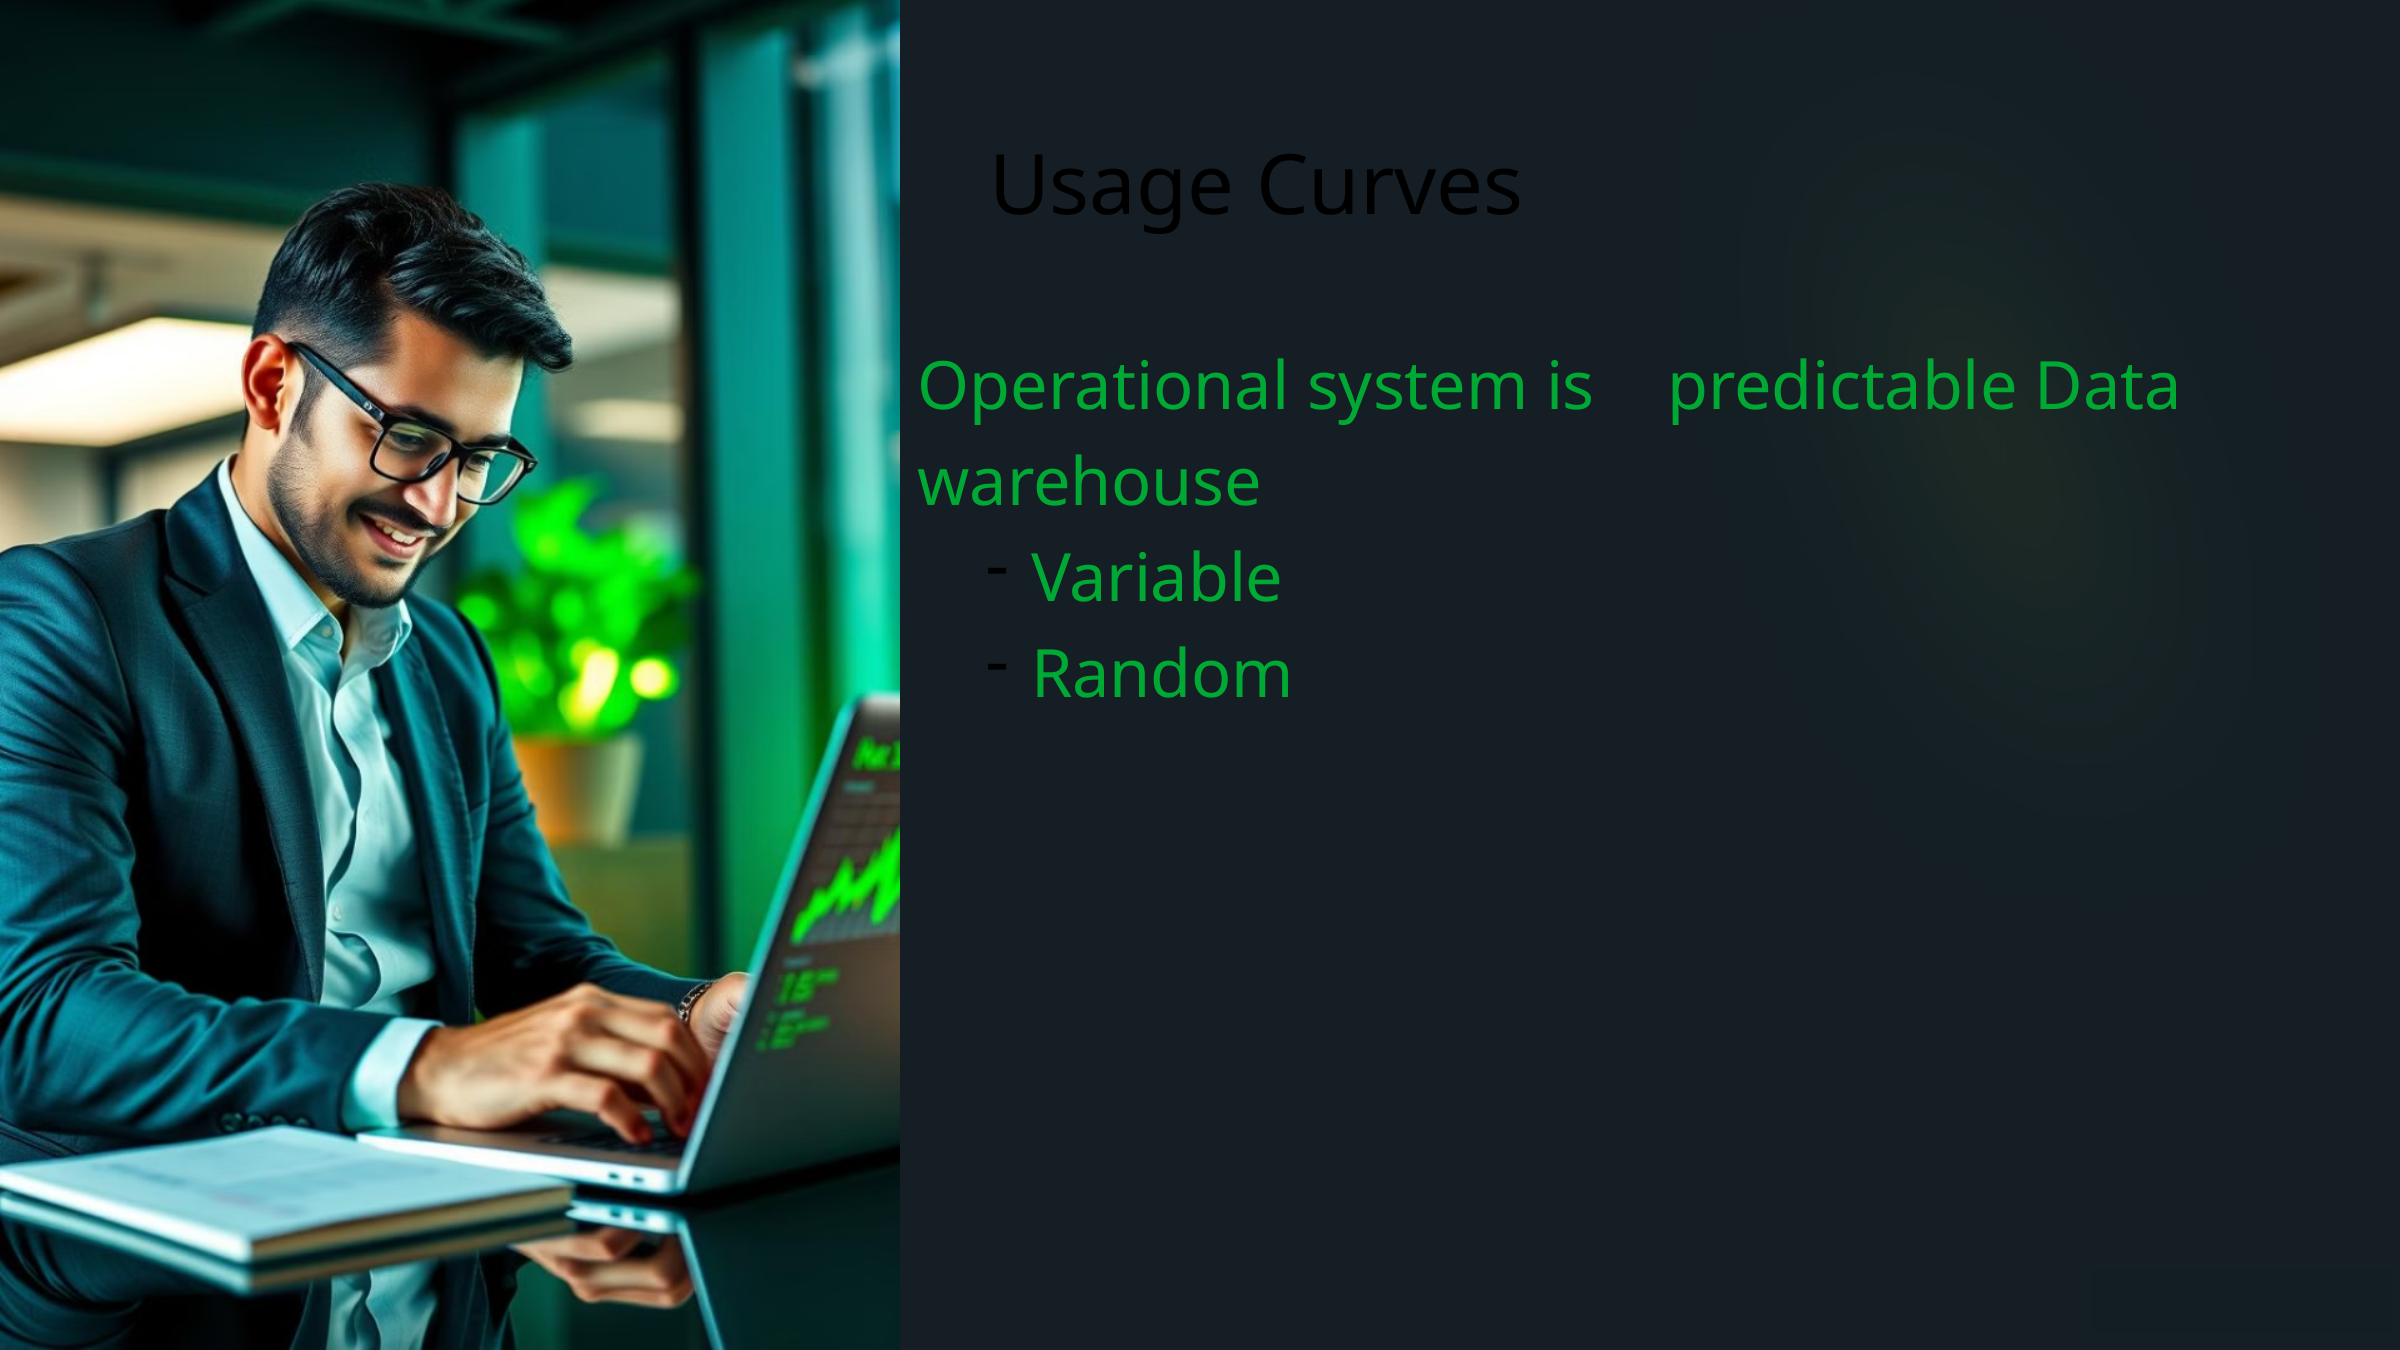

Usage Curves
Operational system is	predictable Data warehouse
Variable
Random